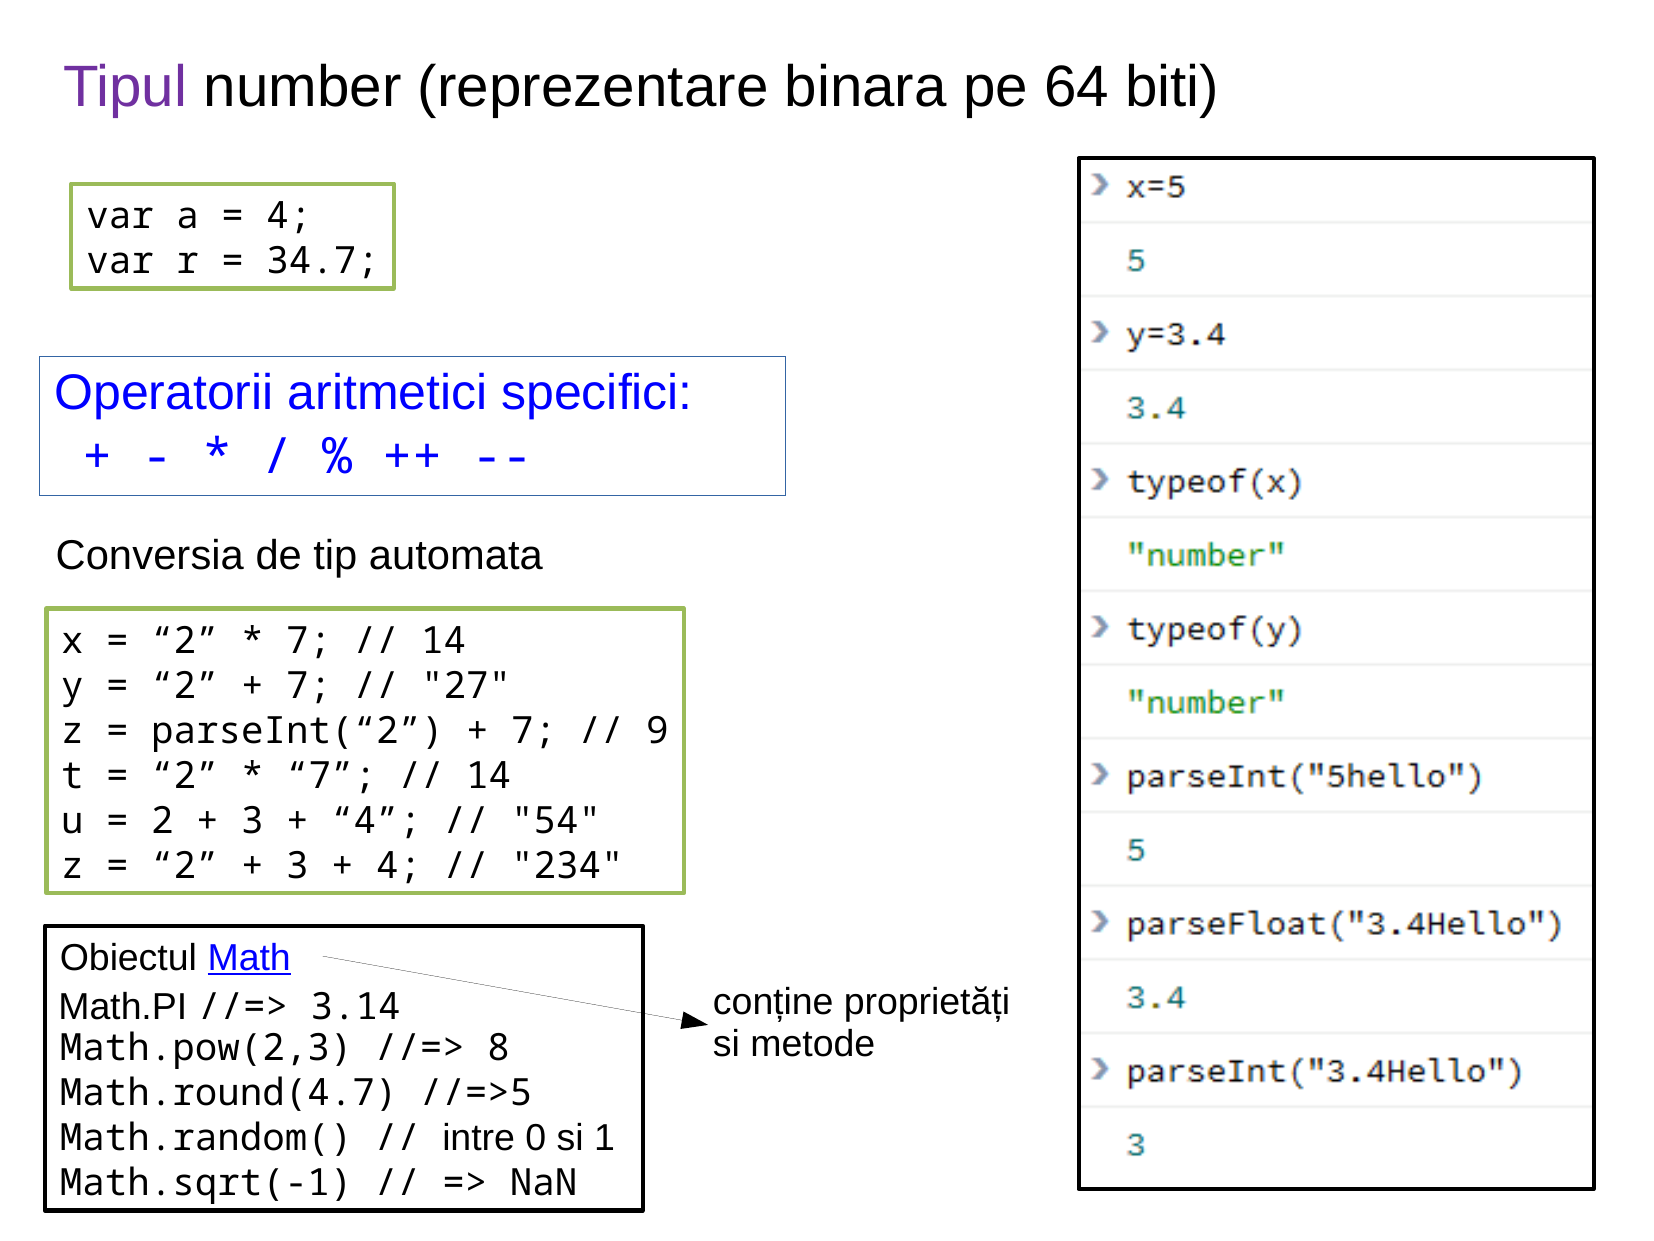

Tipul number (reprezentare binara pe 64 biti)
var a = 4;
var r = 34.7;
Operatorii aritmetici specifici:
 + - * / % ++ --
 Conversia de tip automata
x = “2” * 7; // 14
y = “2” + 7; // "27"
z = parseInt(“2”) + 7; // 9
t = “2” * “7”; // 14
u = 2 + 3 + “4”; // "54"
z = “2” + 3 + 4; // "234"
Obiectul Math
Math.pow(2,3) //=> 8
Math.round(4.7) //=>5
Math.random() // intre 0 si 1
Math.sqrt(-1) // => NaN
Math.PI //=> 3.14
conține proprietăți
si metode